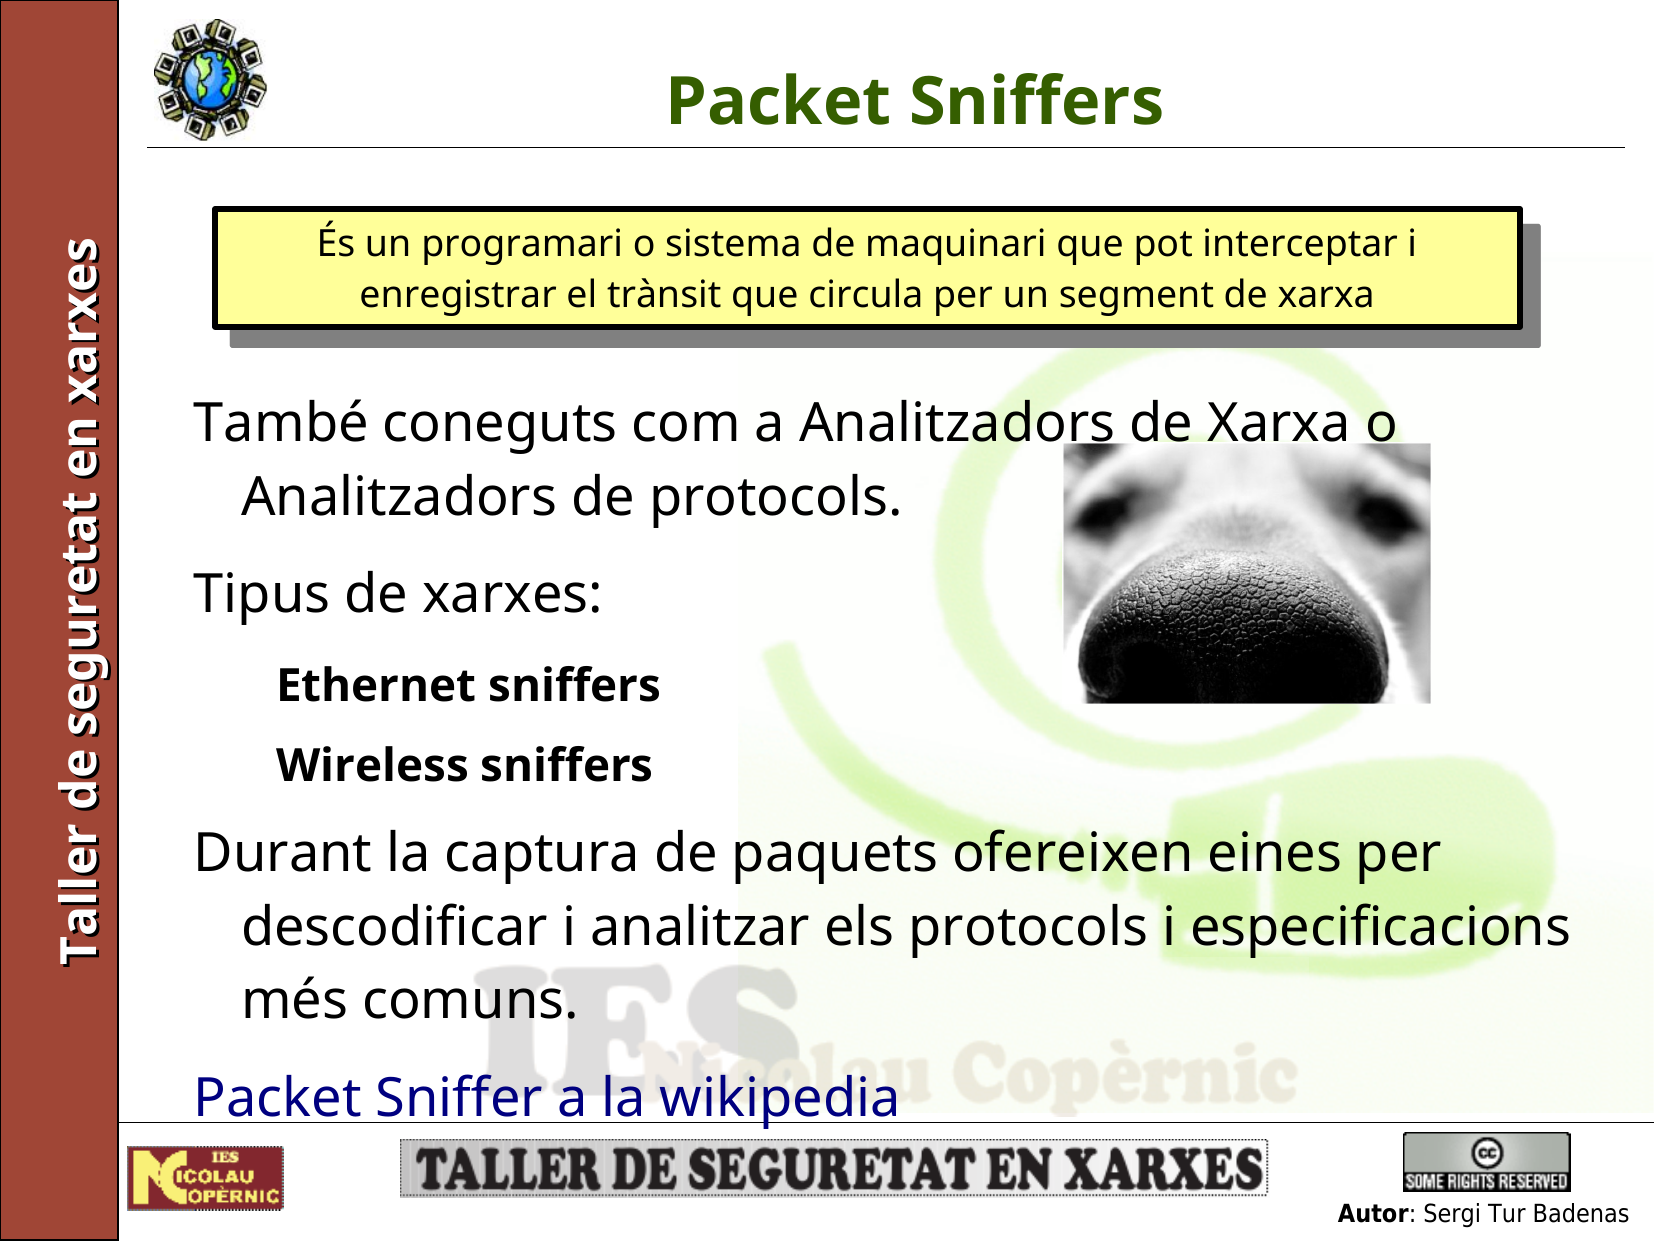

# Packet Sniffers
És un programari o sistema de maquinari que pot interceptar i enregistrar el trànsit que circula per un segment de xarxa
També coneguts com a Analitzadors de Xarxa o Analitzadors de protocols.
Tipus de xarxes:
Ethernet sniffers
Wireless sniffers
Durant la captura de paquets ofereixen eines per descodificar i analitzar els protocols i especificacions més comuns.
Packet Sniffer a la wikipedia